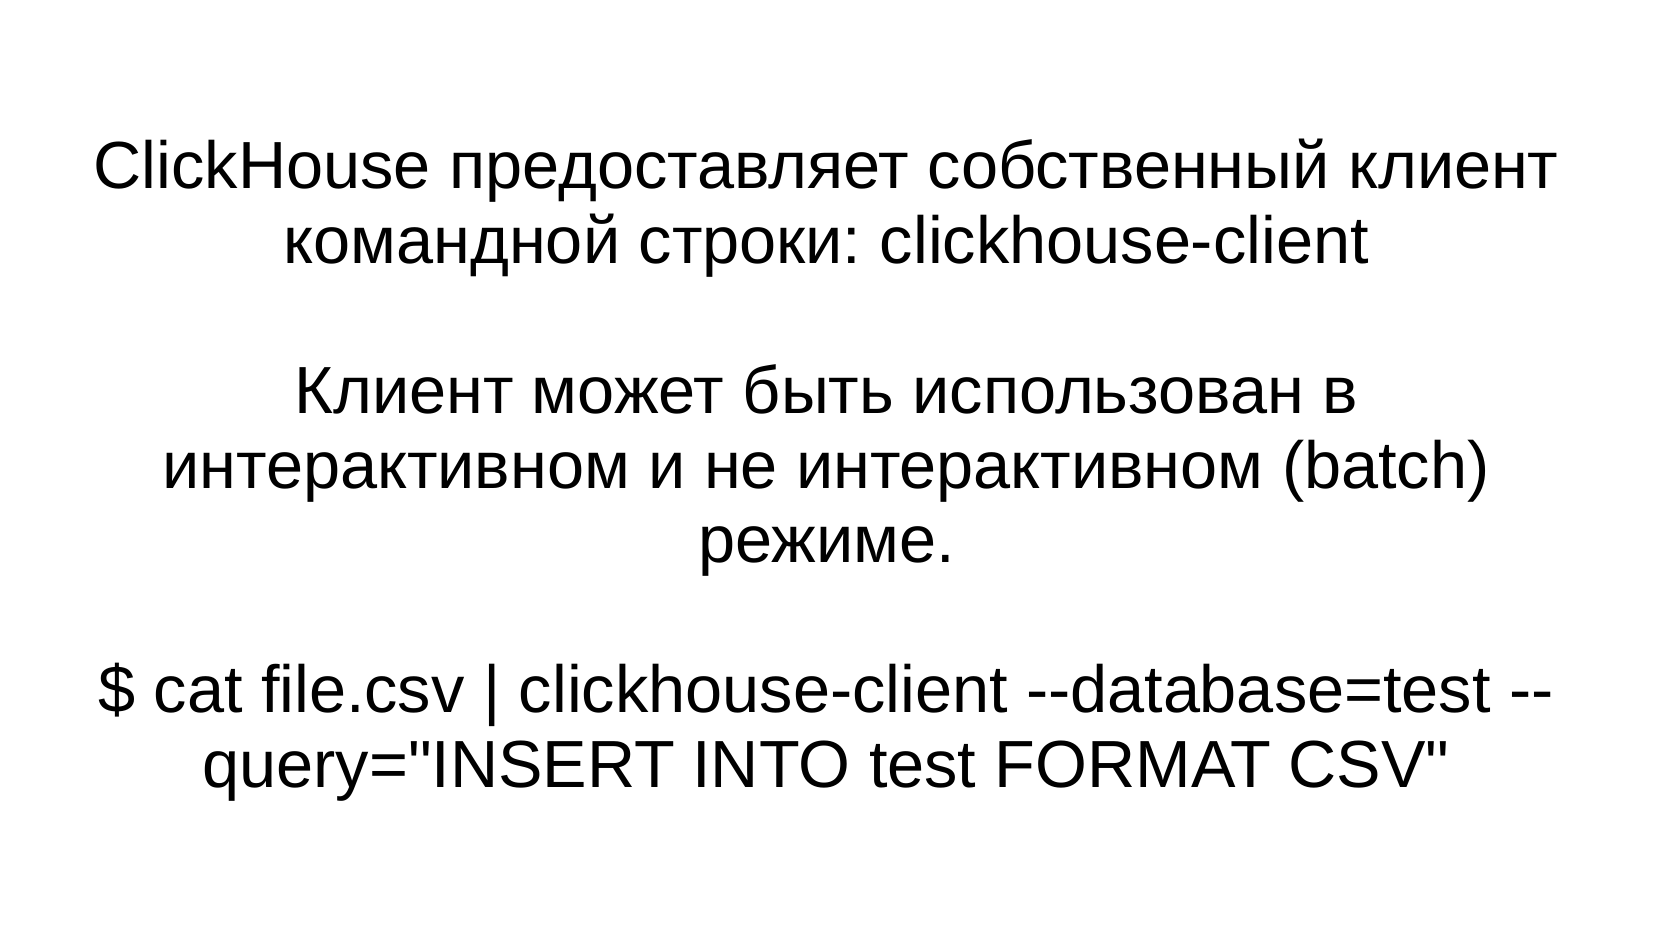

# ClickHouse предоставляет собственный клиент командной строки: clickhouse-client
Клиент может быть использован в интерактивном и не интерактивном (batch) режиме.
$ cat file.csv | clickhouse-client --database=test --query="INSERT INTO test FORMAT CSV"